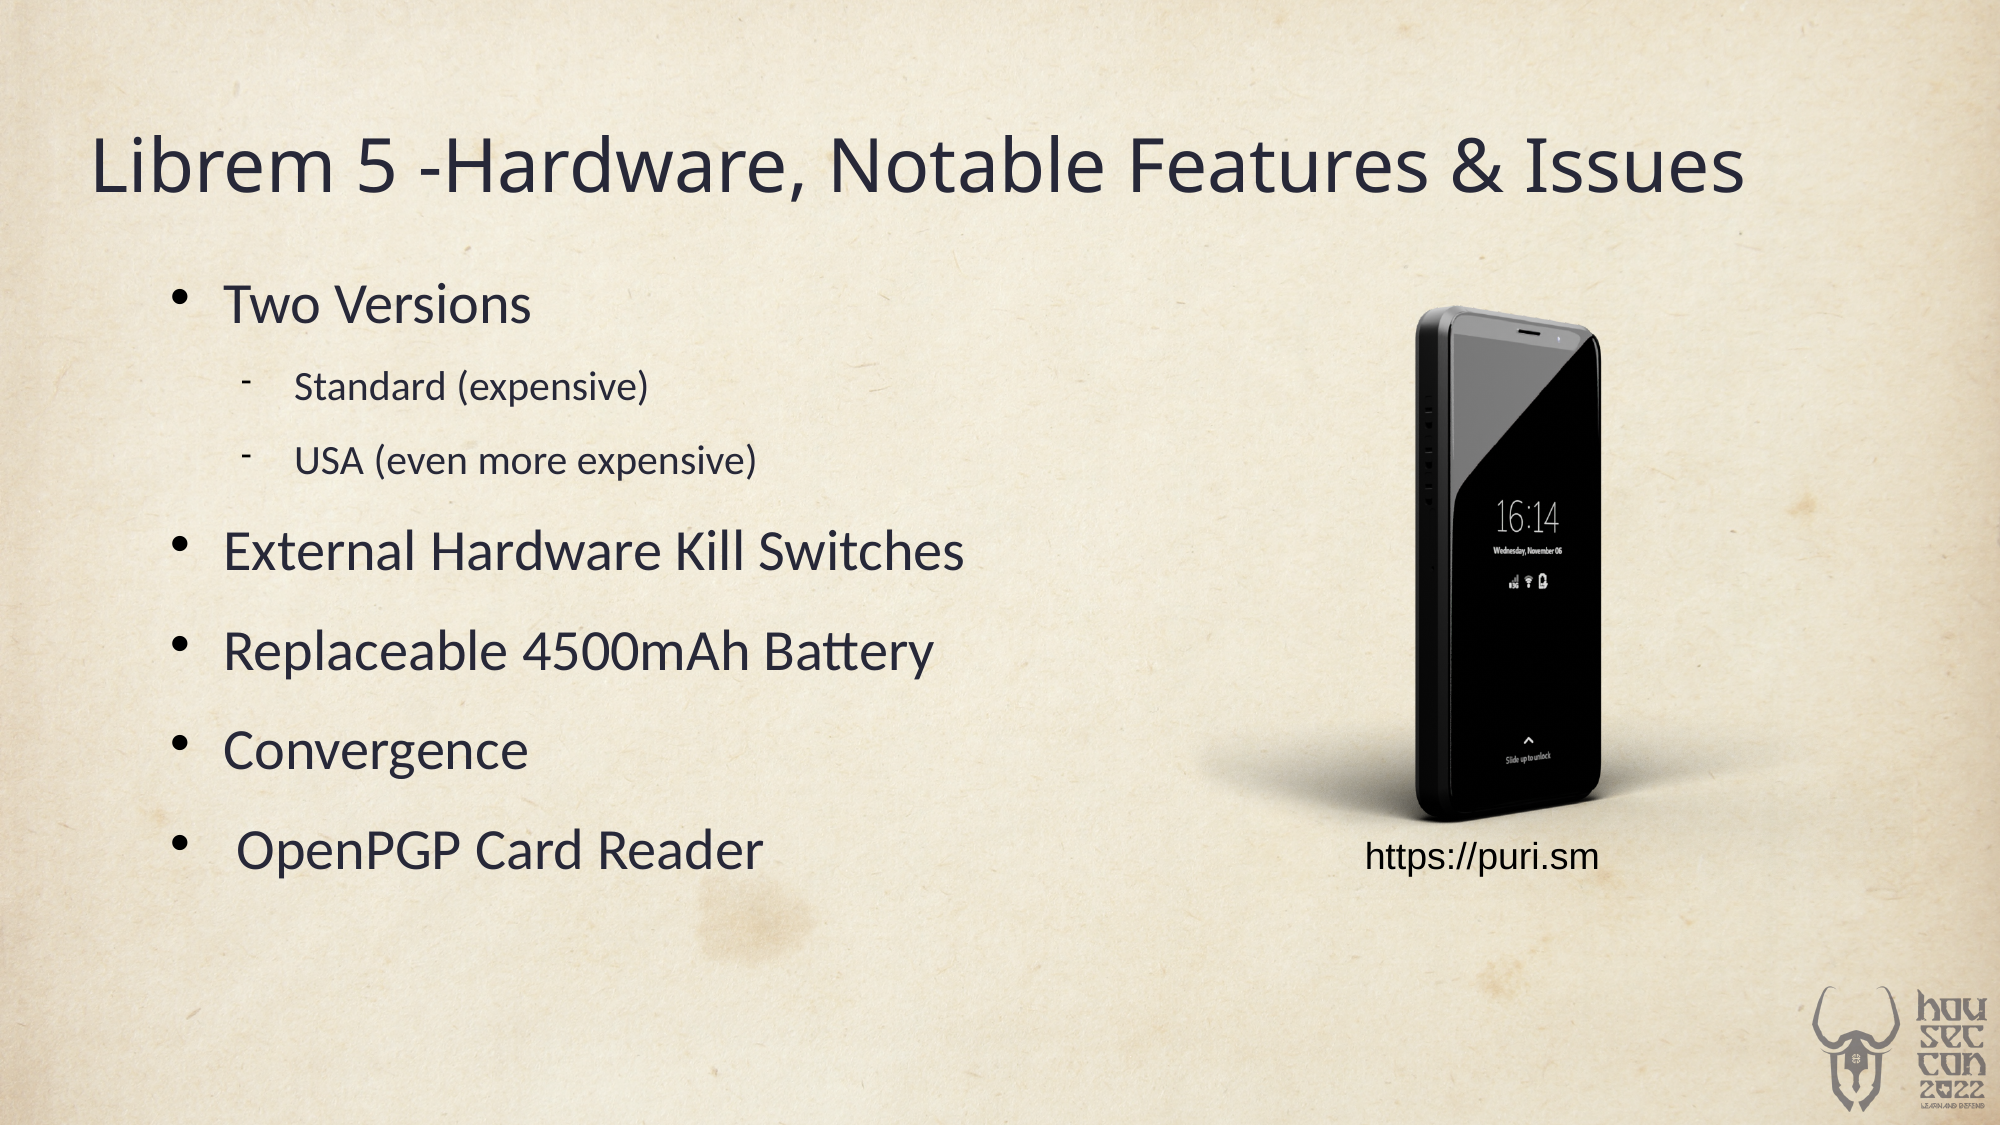

Librem 5 -Hardware, Notable Features & Issues
Two Versions
Standard (expensive)
USA (even more expensive)
External Hardware Kill Switches
Replaceable 4500mAh Battery
Convergence
 OpenPGP Card Reader
https://puri.sm